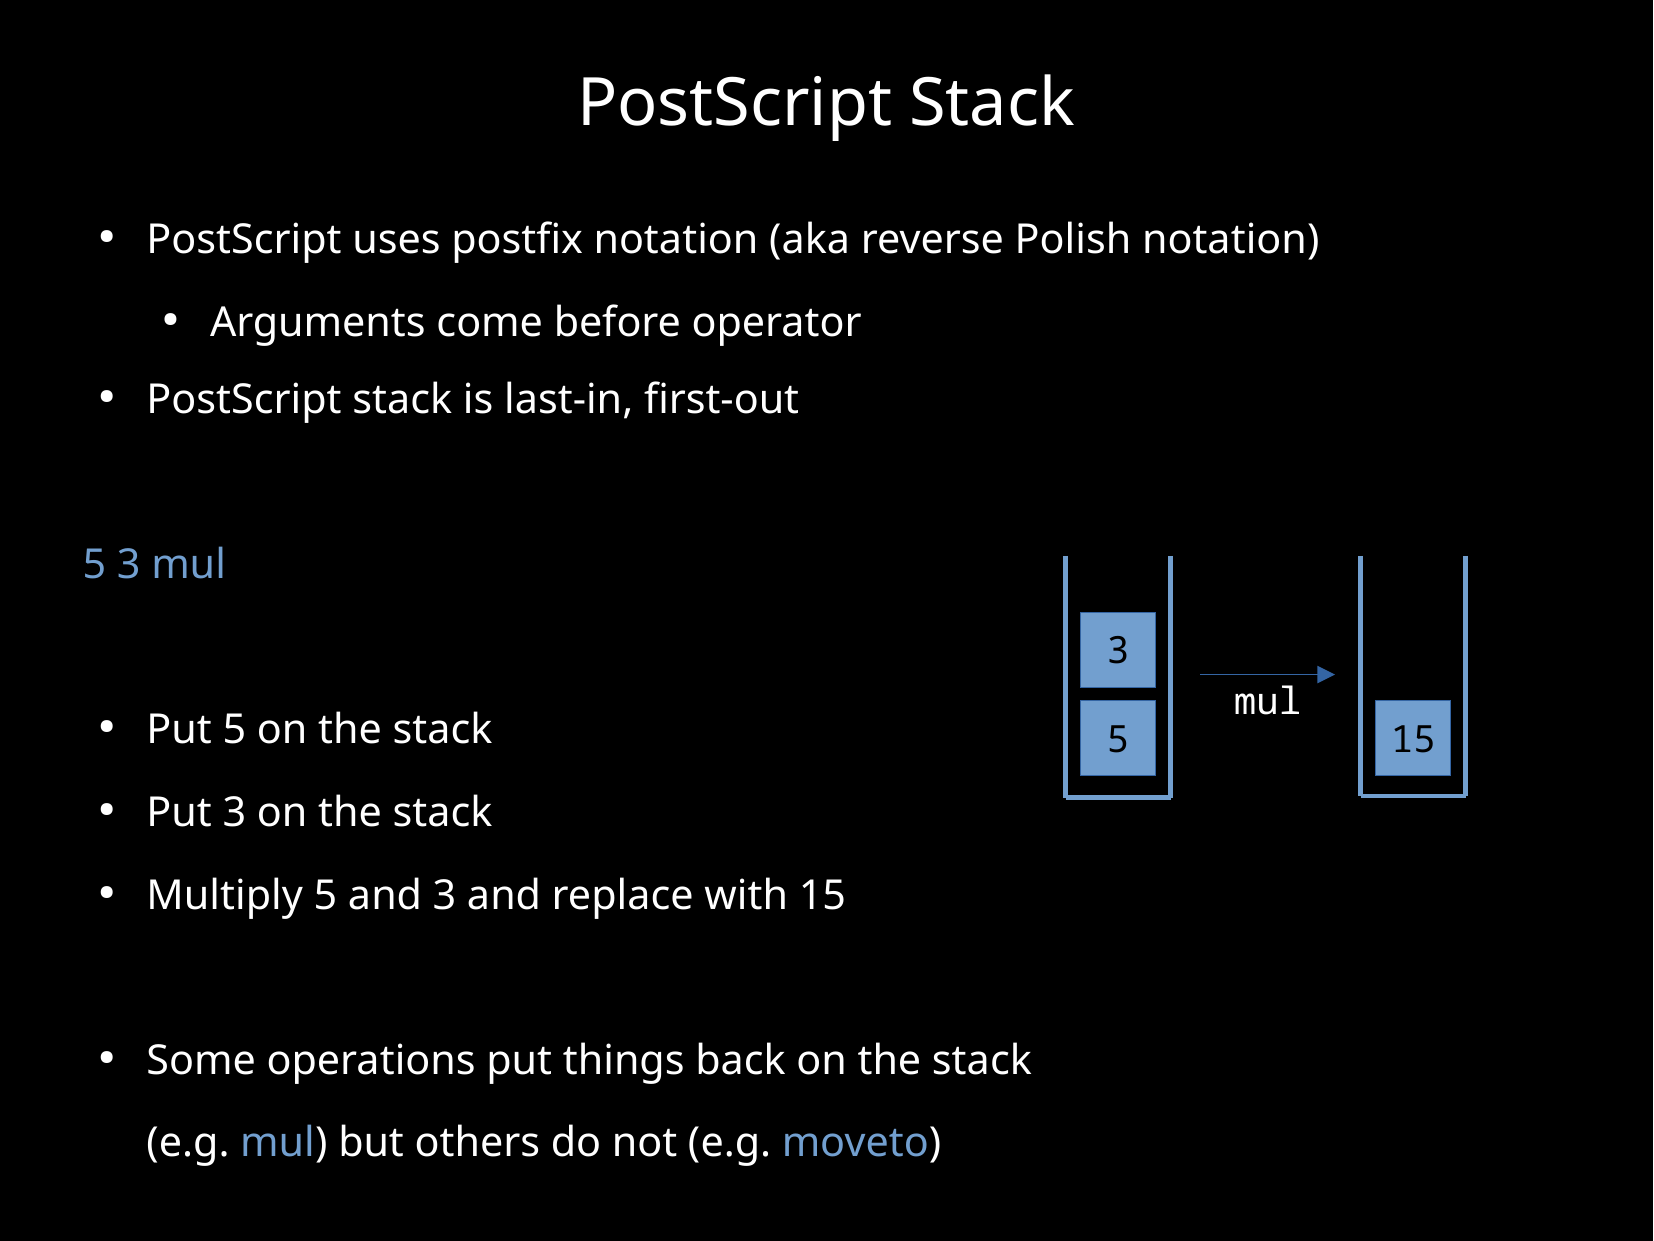

# PostScript Stack
PostScript uses postfix notation (aka reverse Polish notation)
Arguments come before operator
PostScript stack is last-in, first-out
5 3 mul
Put 5 on the stack
Put 3 on the stack
Multiply 5 and 3 and replace with 15
Some operations put things back on the stack
(e.g. mul) but others do not (e.g. moveto)
3
mul
5
15